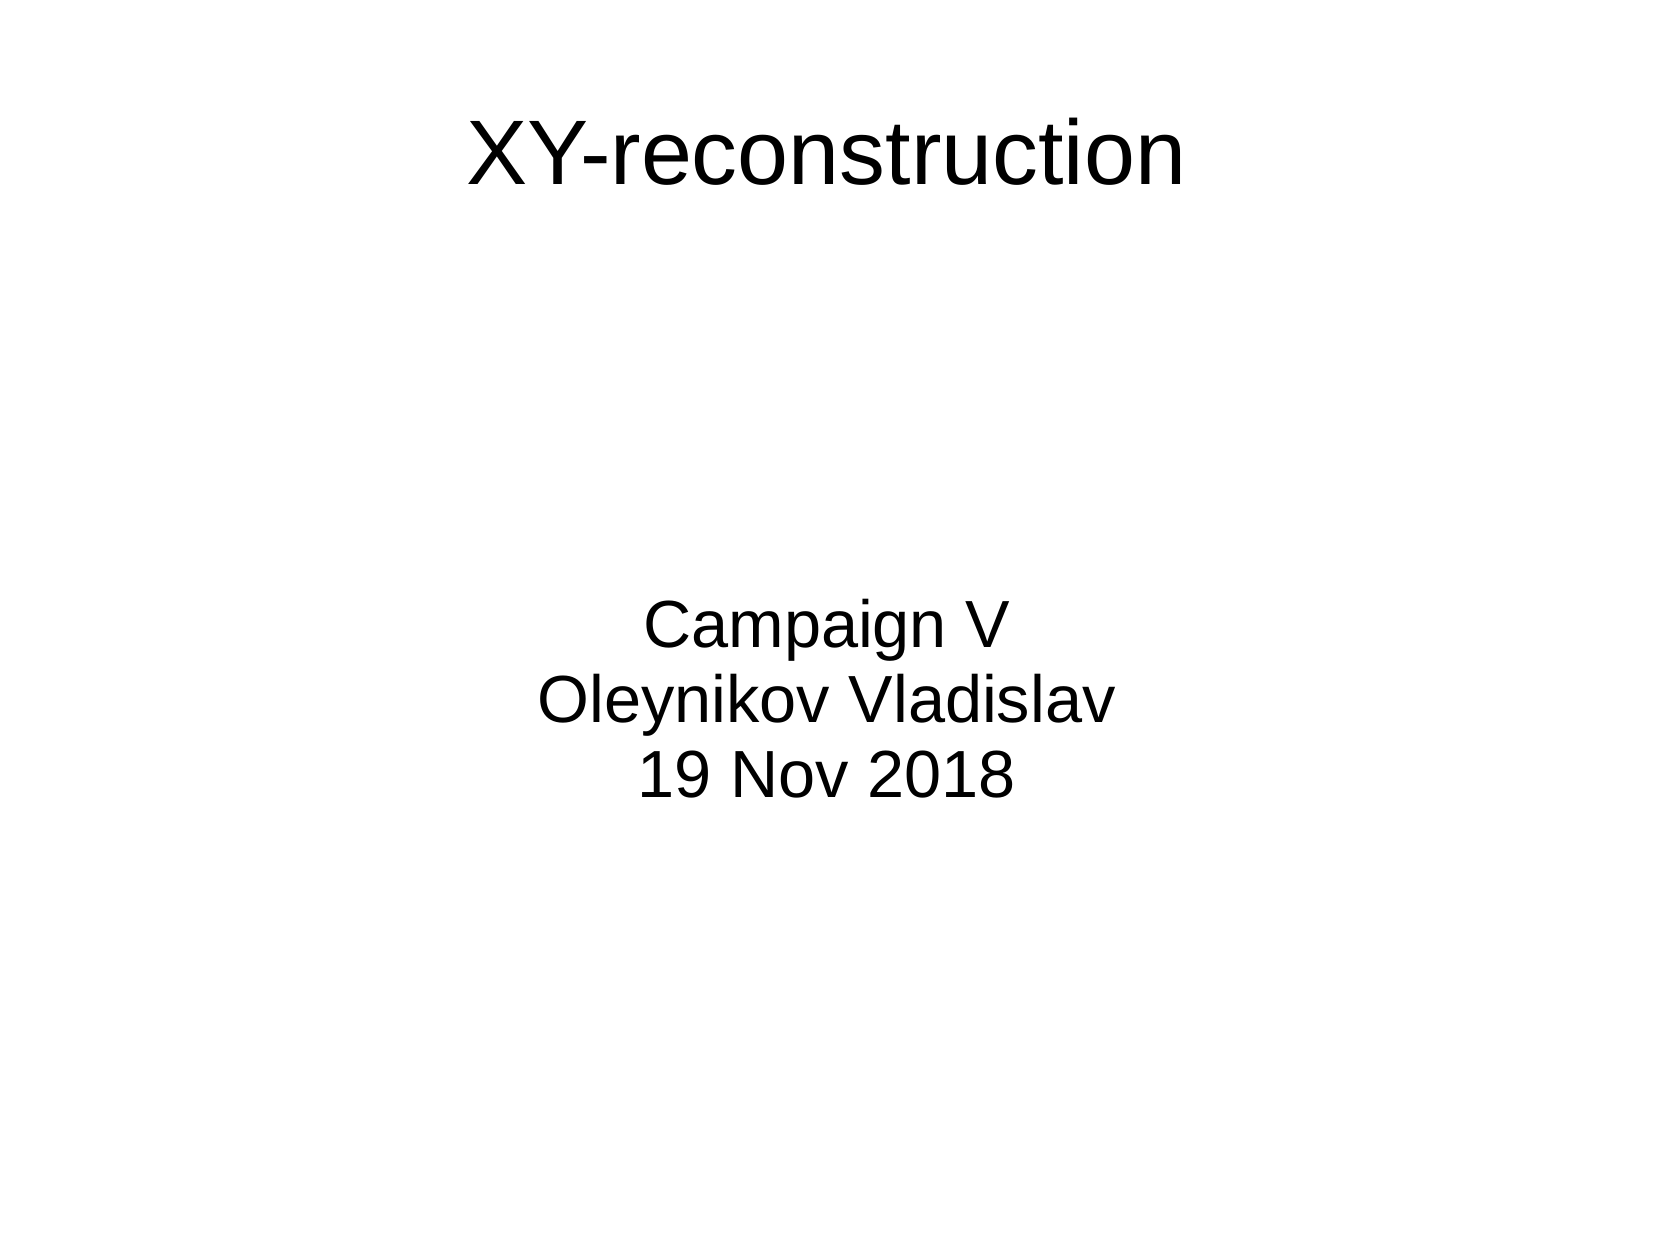

# XY-reconstruction
Сampaign V
Oleynikov Vladislav
19 Nov 2018